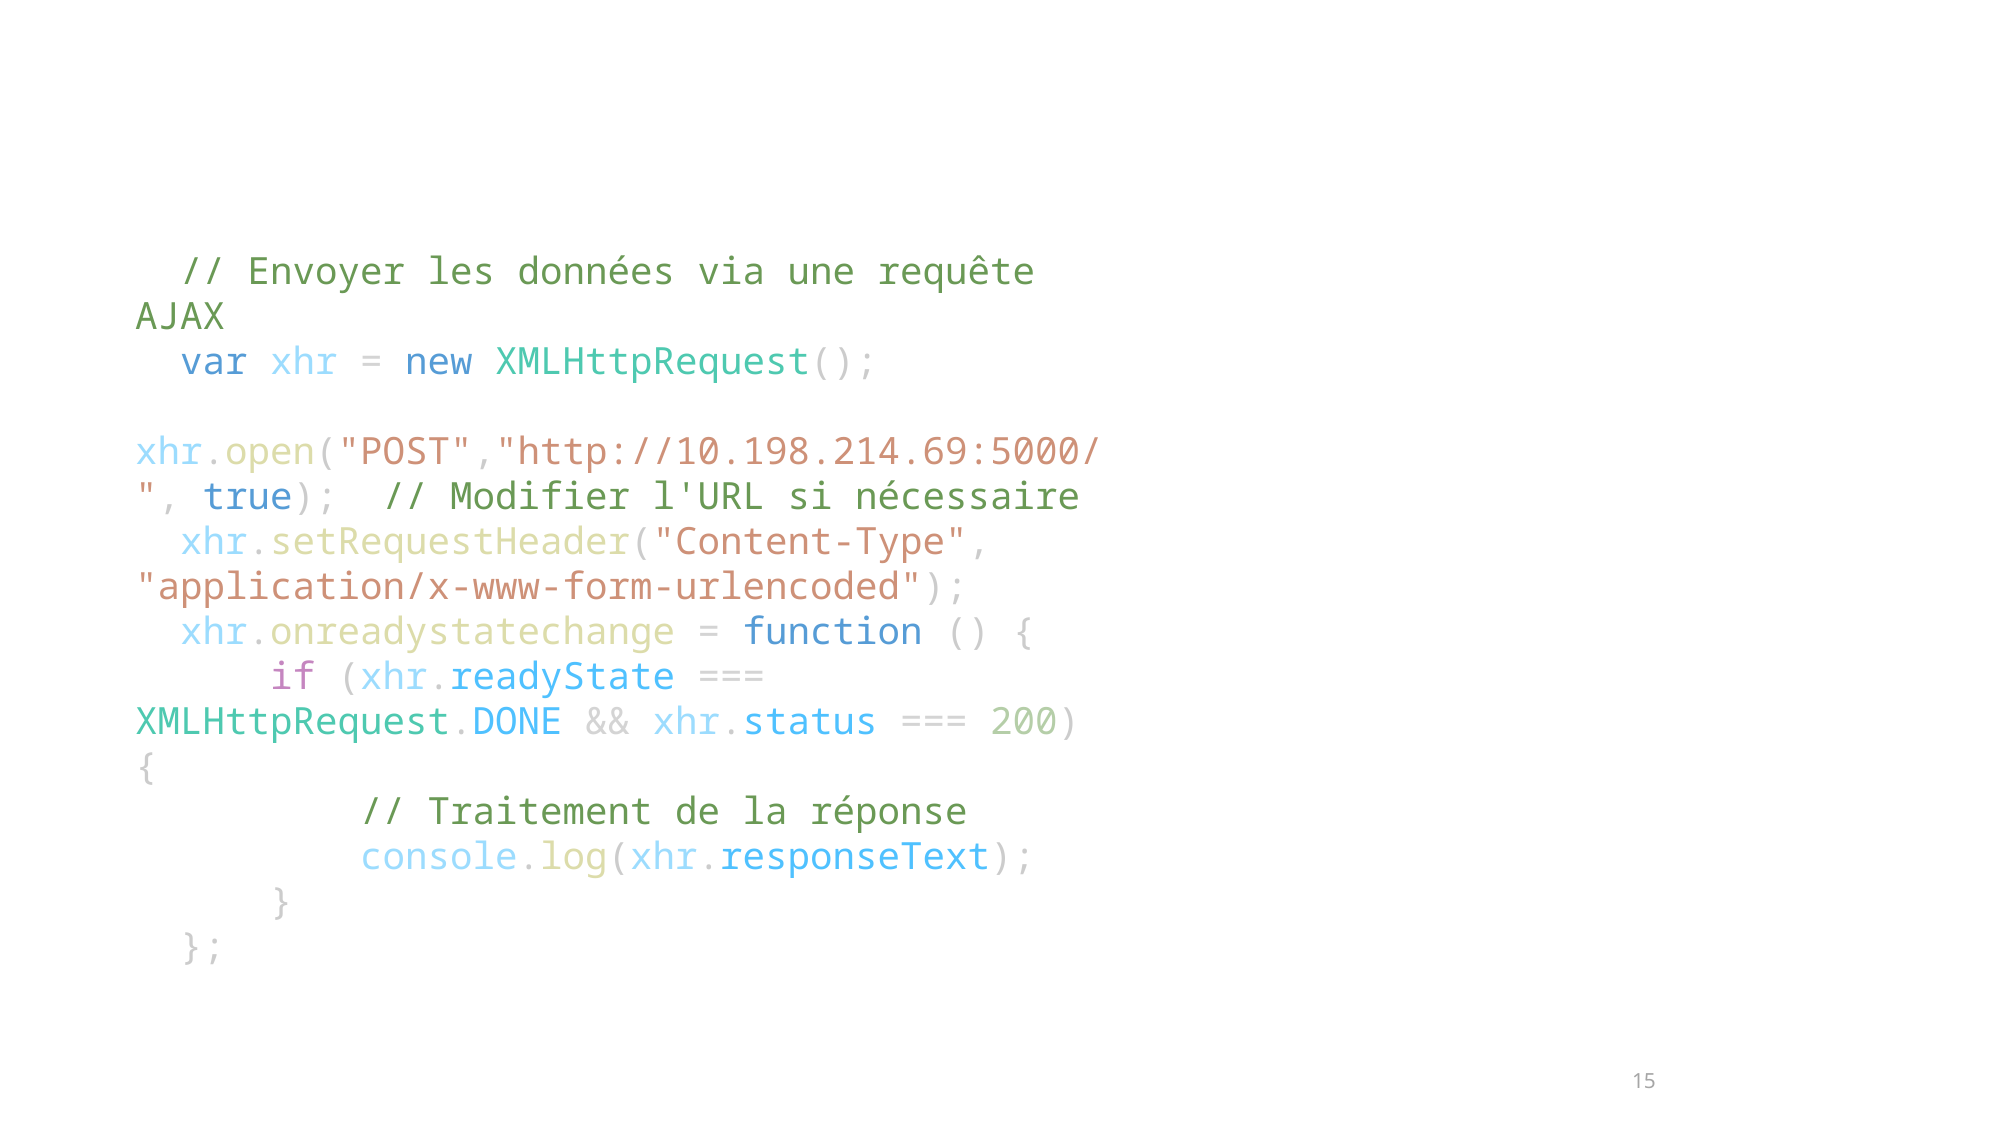

// Envoyer les données via une requête AJAX
  var xhr = new XMLHttpRequest();
  xhr.open("POST","http://10.198.214.69:5000/", true);  // Modifier l'URL si nécessaire
  xhr.setRequestHeader("Content-Type", "application/x-www-form-urlencoded");
  xhr.onreadystatechange = function () {
      if (xhr.readyState === XMLHttpRequest.DONE && xhr.status === 200) {
          // Traitement de la réponse
          console.log(xhr.responseText);
      }
  };